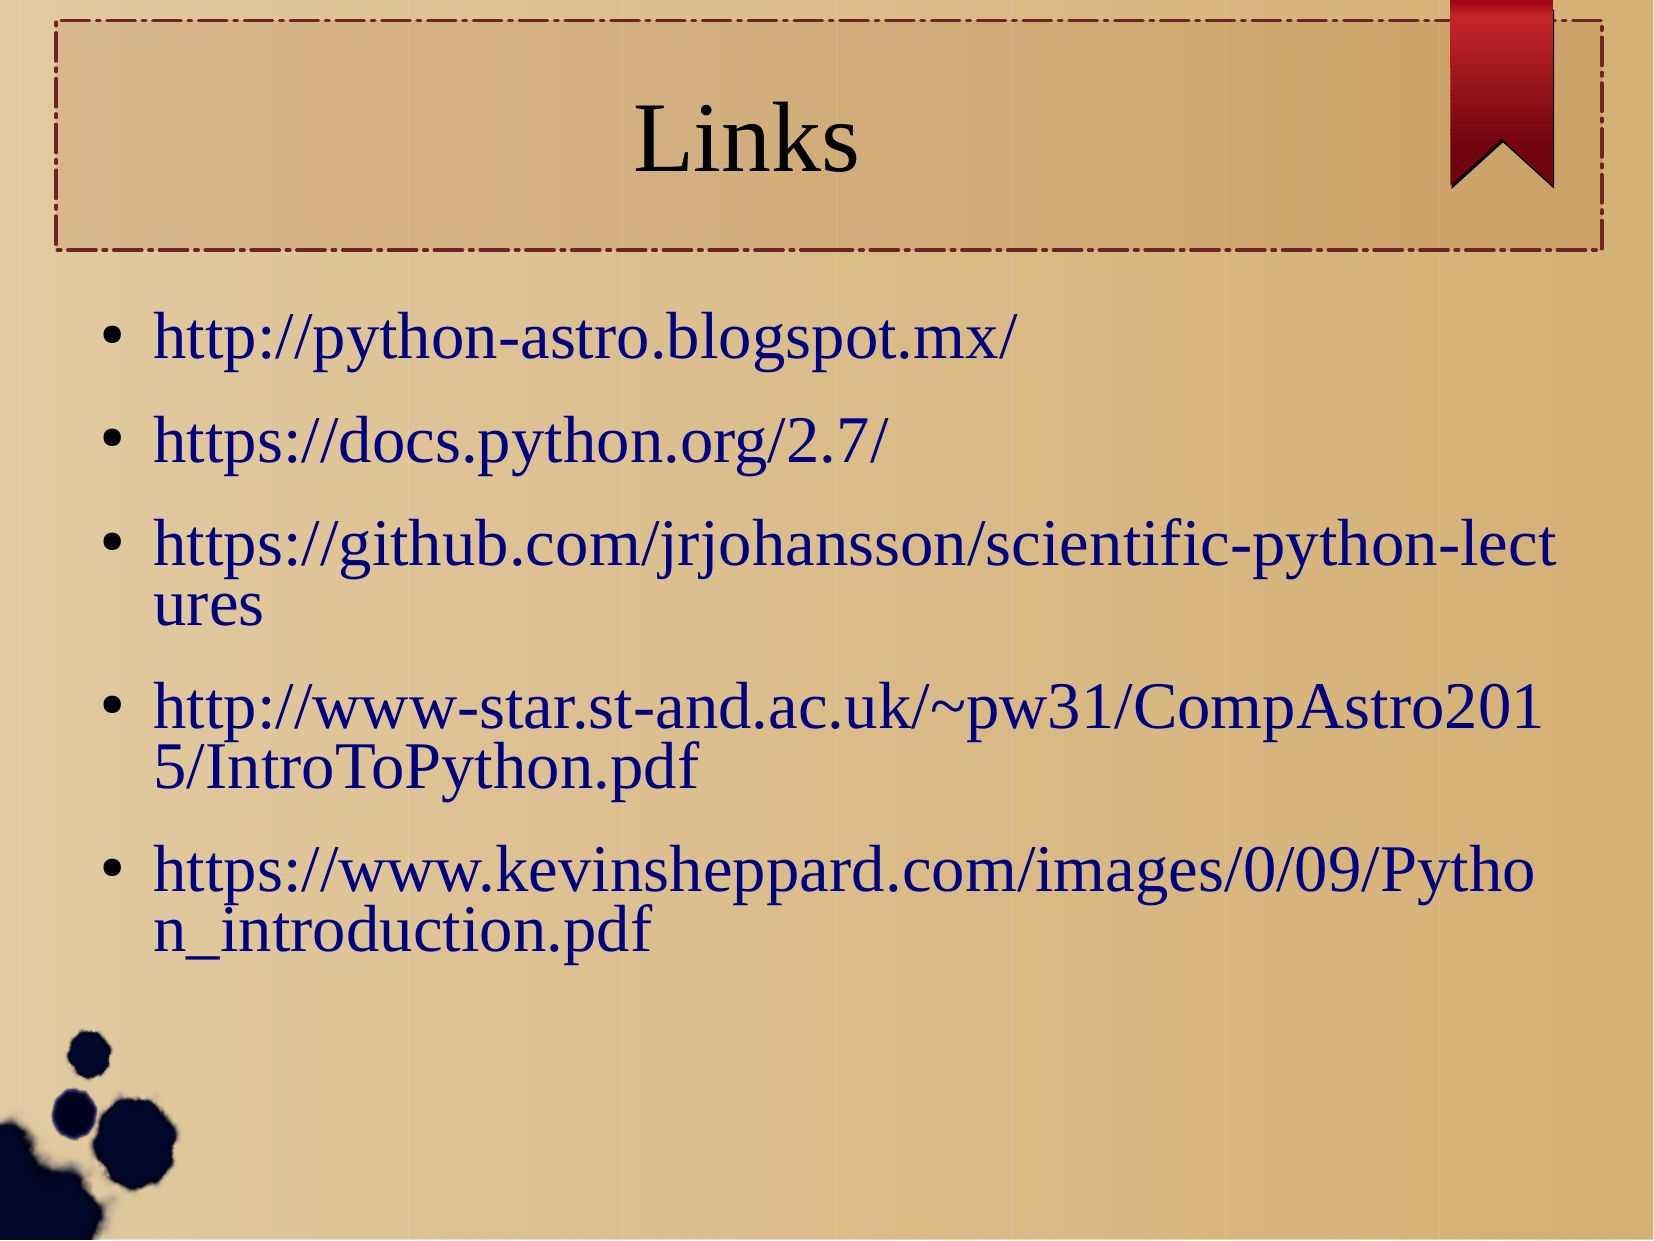

# Links
http://python-astro.blogspot.mx/
https://docs.python.org/2.7/
https://github.com/jrjohansson/scientific-python-lectures
http://www-star.st-and.ac.uk/~pw31/CompAstro2015/IntroToPython.pdf
https://www.kevinsheppard.com/images/0/09/Python_introduction.pdf